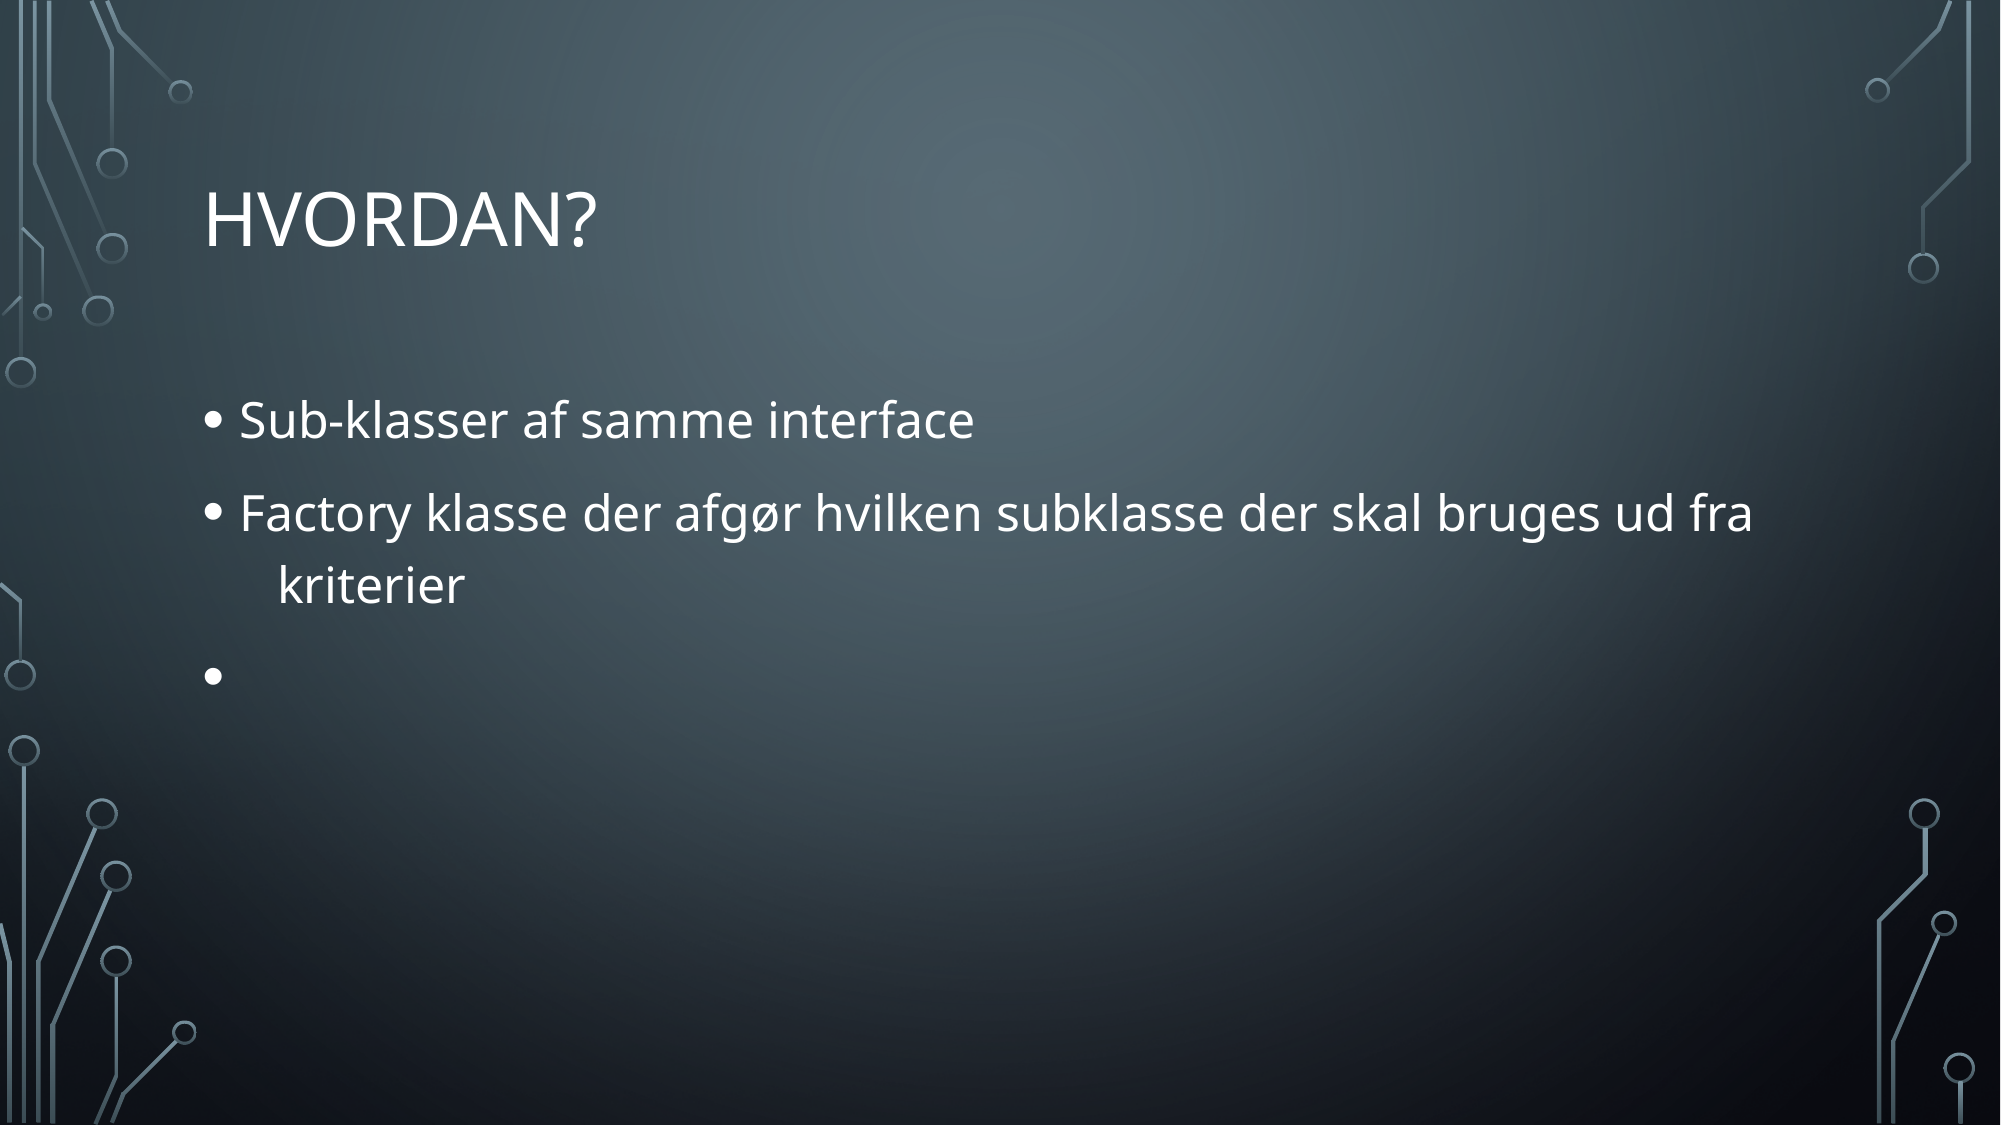

# Hvordan?
Sub-klasser af samme interface
Factory klasse der afgør hvilken subklasse der skal bruges ud fra kriterier